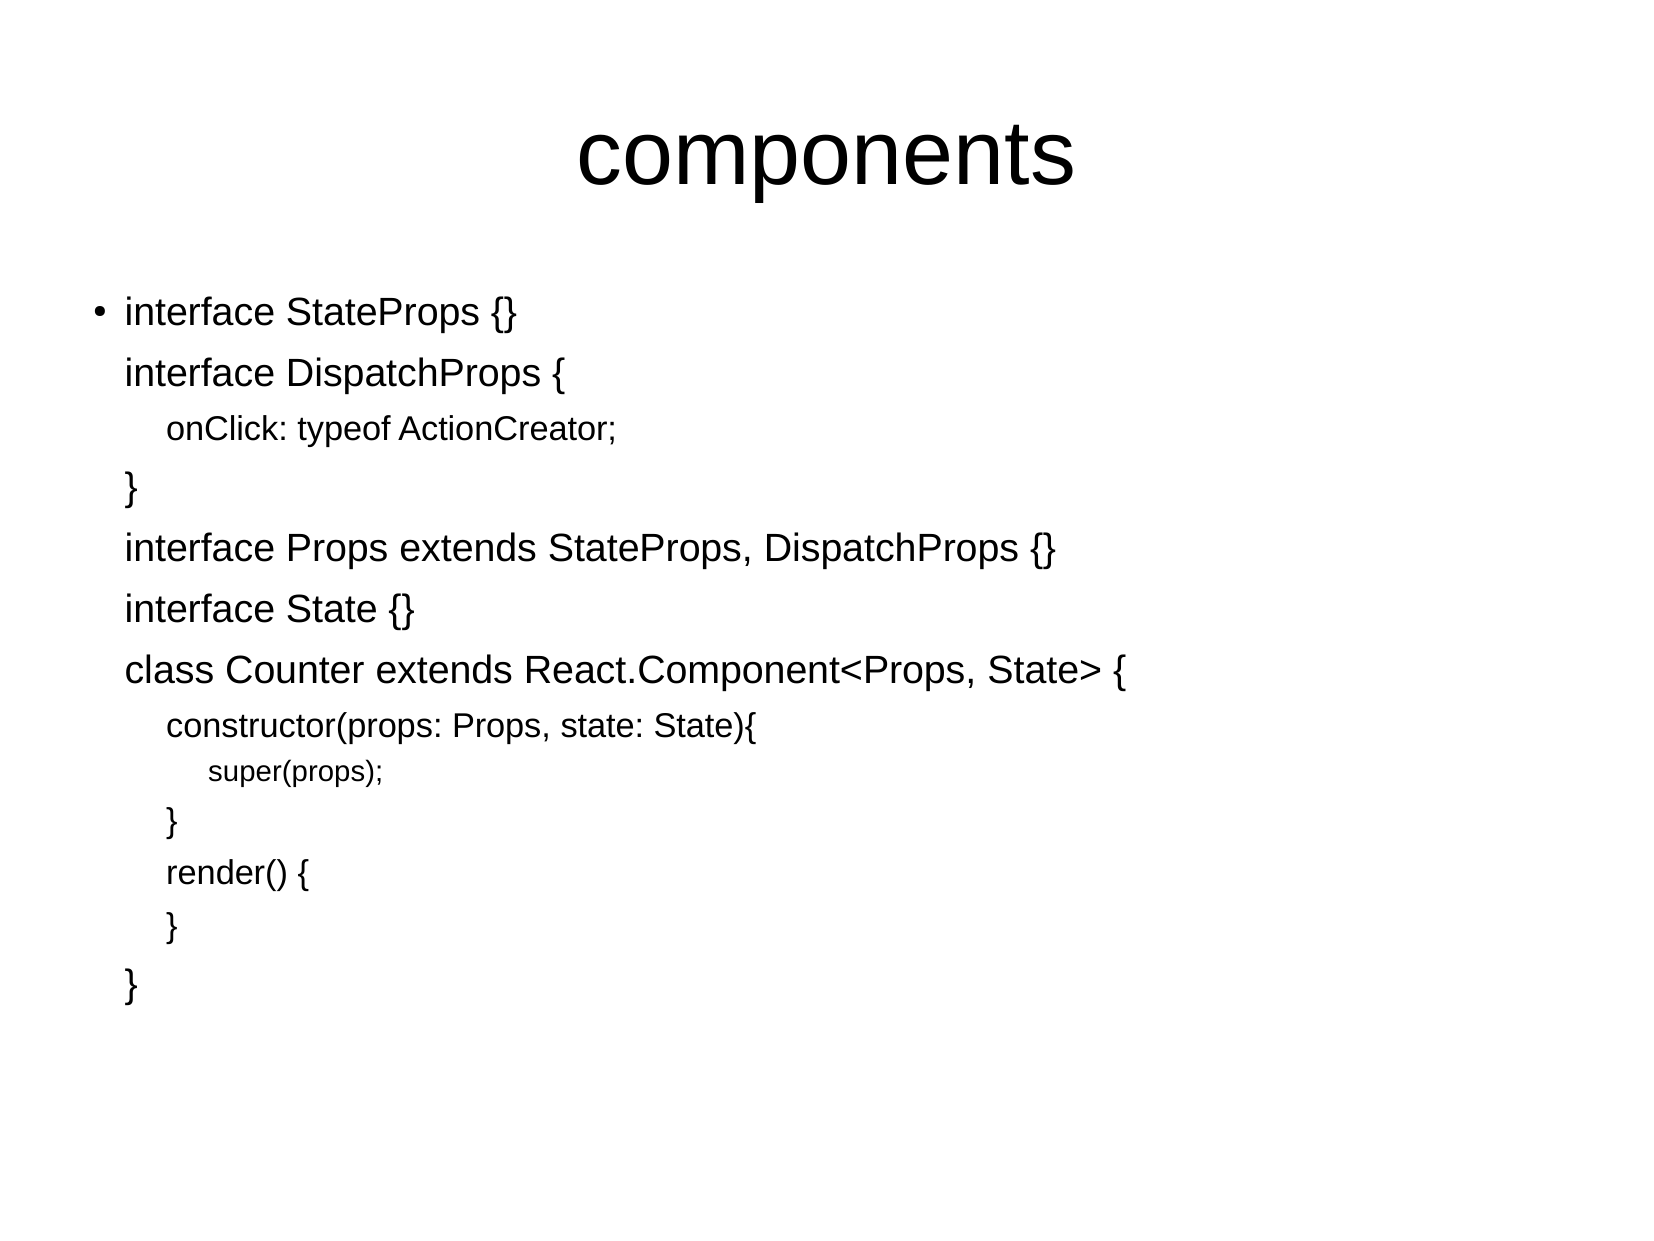

# components
interface StateProps {}
interface DispatchProps {
onClick: typeof ActionCreator;
}
interface Props extends StateProps, DispatchProps {}
interface State {}
class Counter extends React.Component<Props, State> {
constructor(props: Props, state: State){
super(props);
}
render() {
}
}